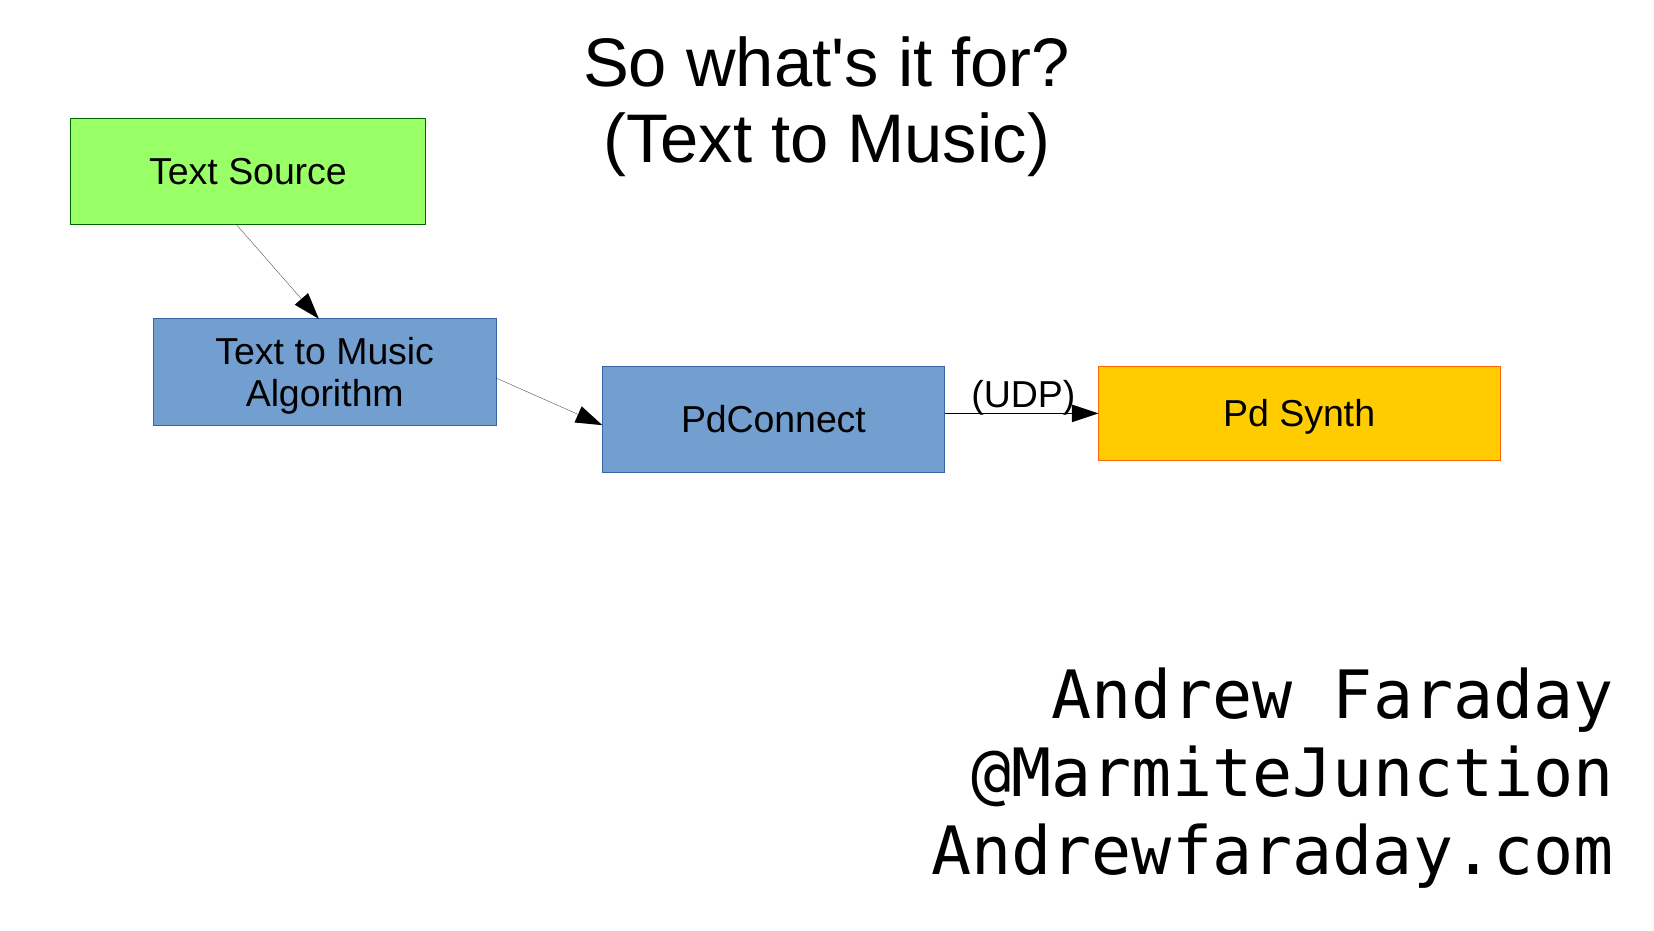

# So what's it for? (Text to Music)
Text Source
Text to Music
Algorithm
PdConnect
(UDP)
Pd Synth
Andrew Faraday
@MarmiteJunction
Andrewfaraday.com